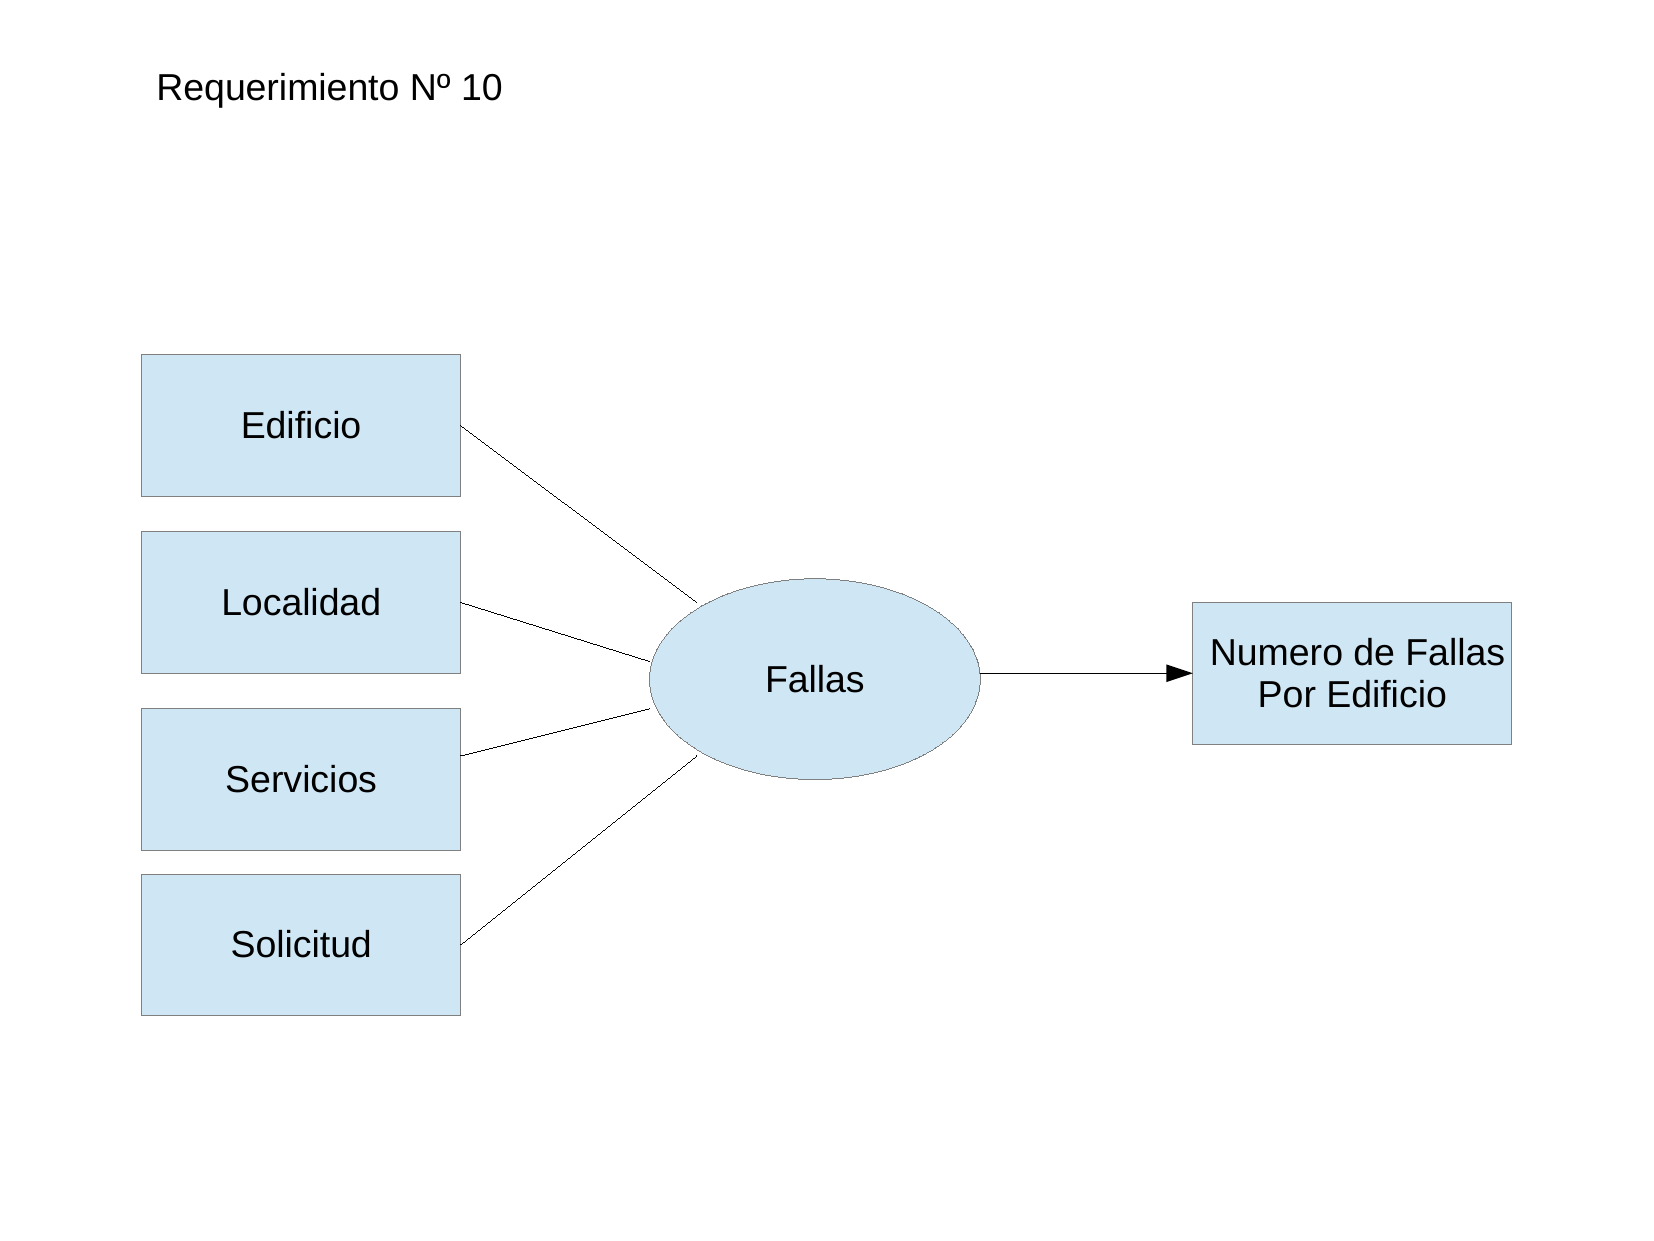

Requerimiento Nº 10
Edificio
Localidad
Fallas
 Numero de Fallas
Por Edificio
Servicios
Solicitud